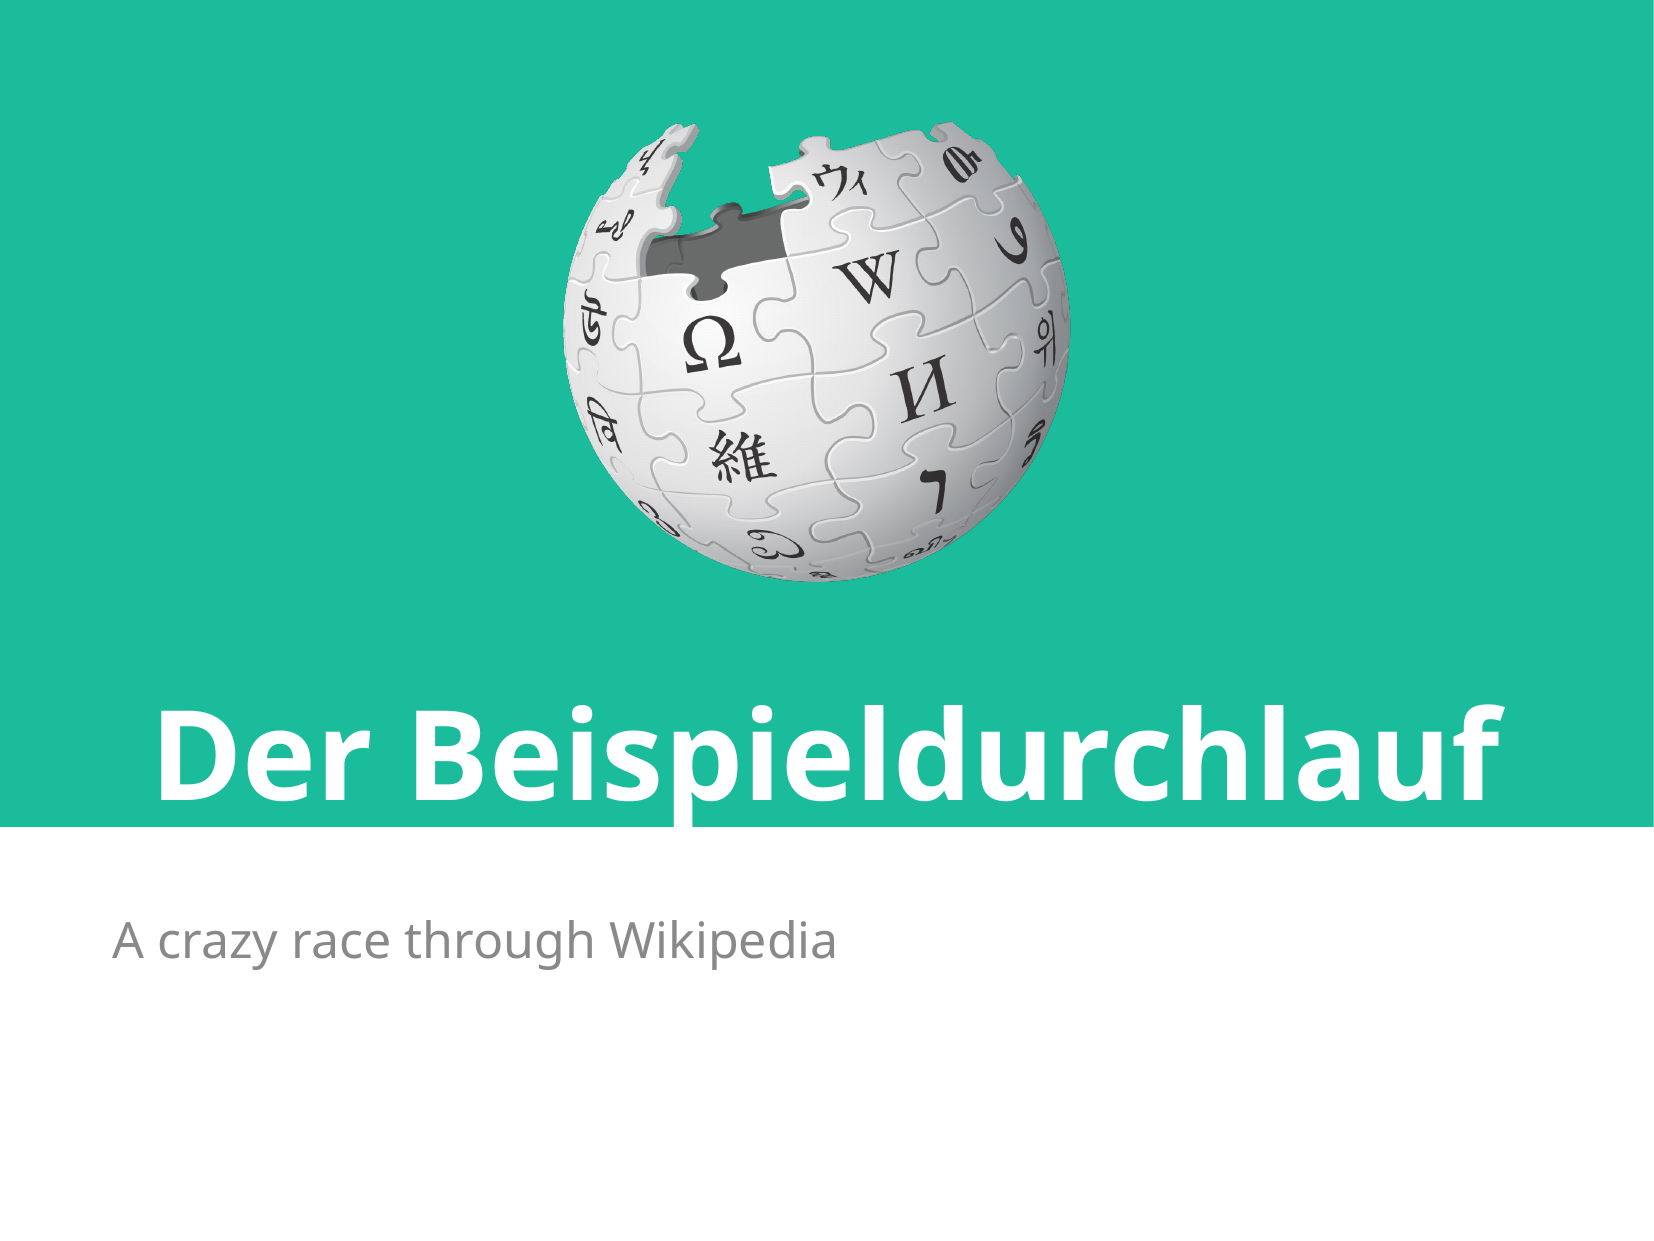

# Der Beispieldurchlauf
A crazy race through Wikipedia